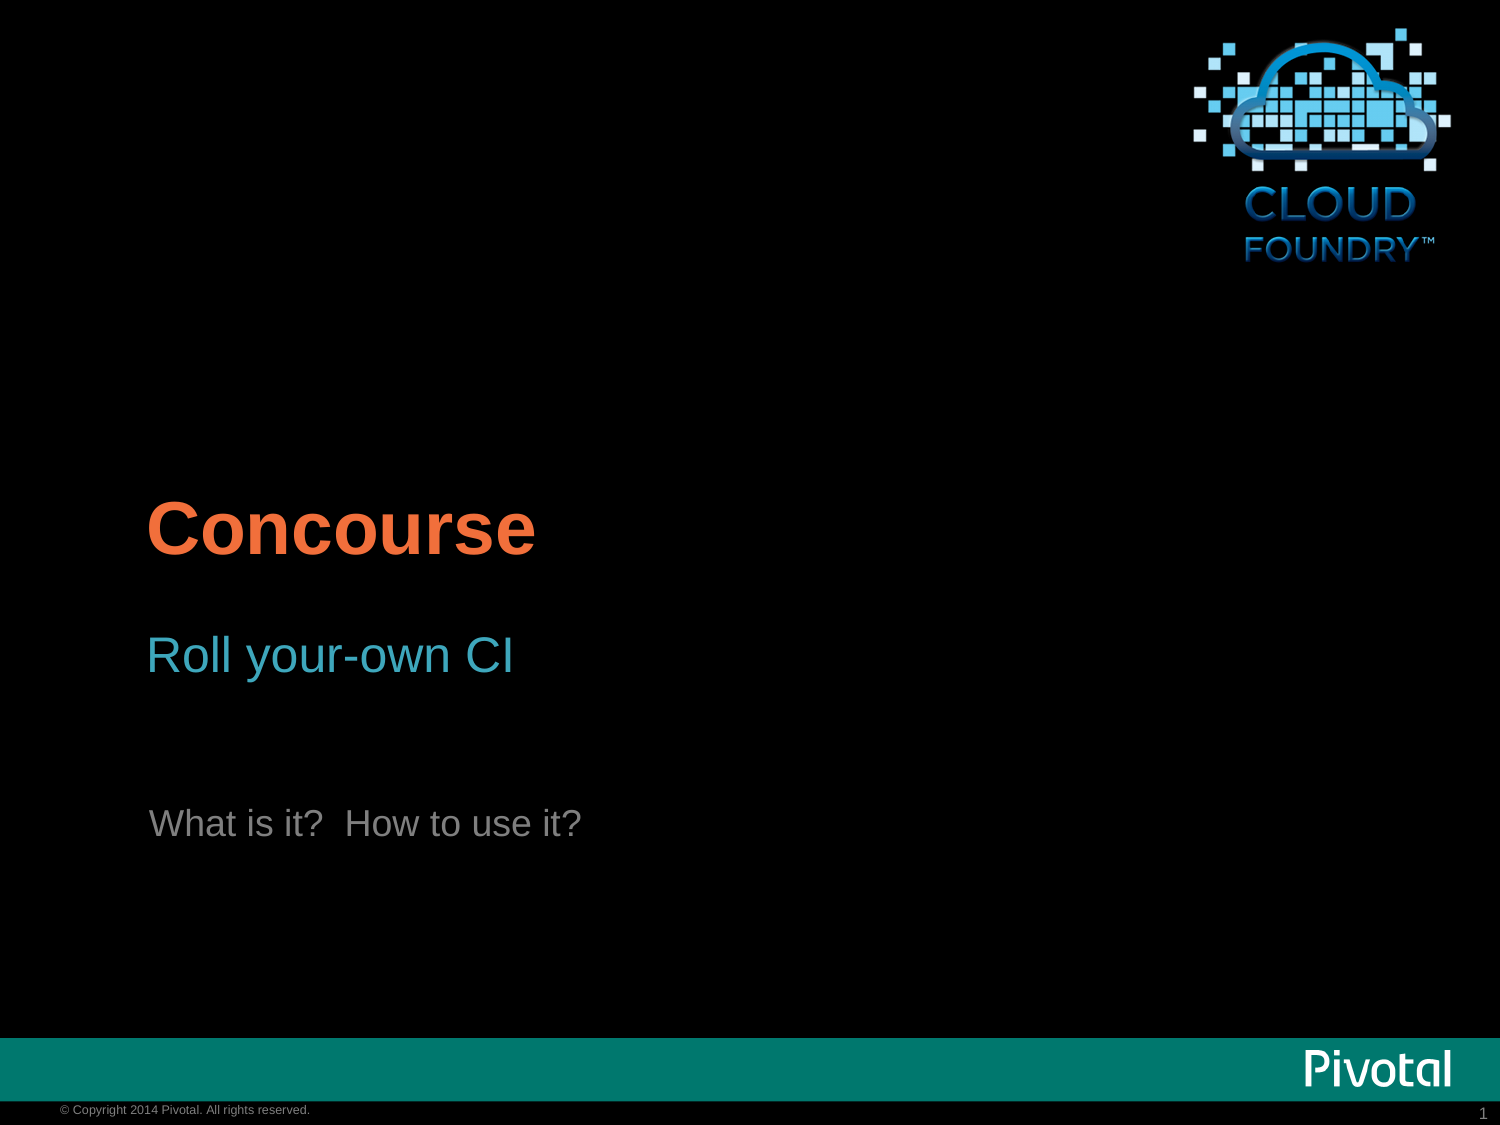

# Concourse
Roll your-own CI
What is it? How to use it?